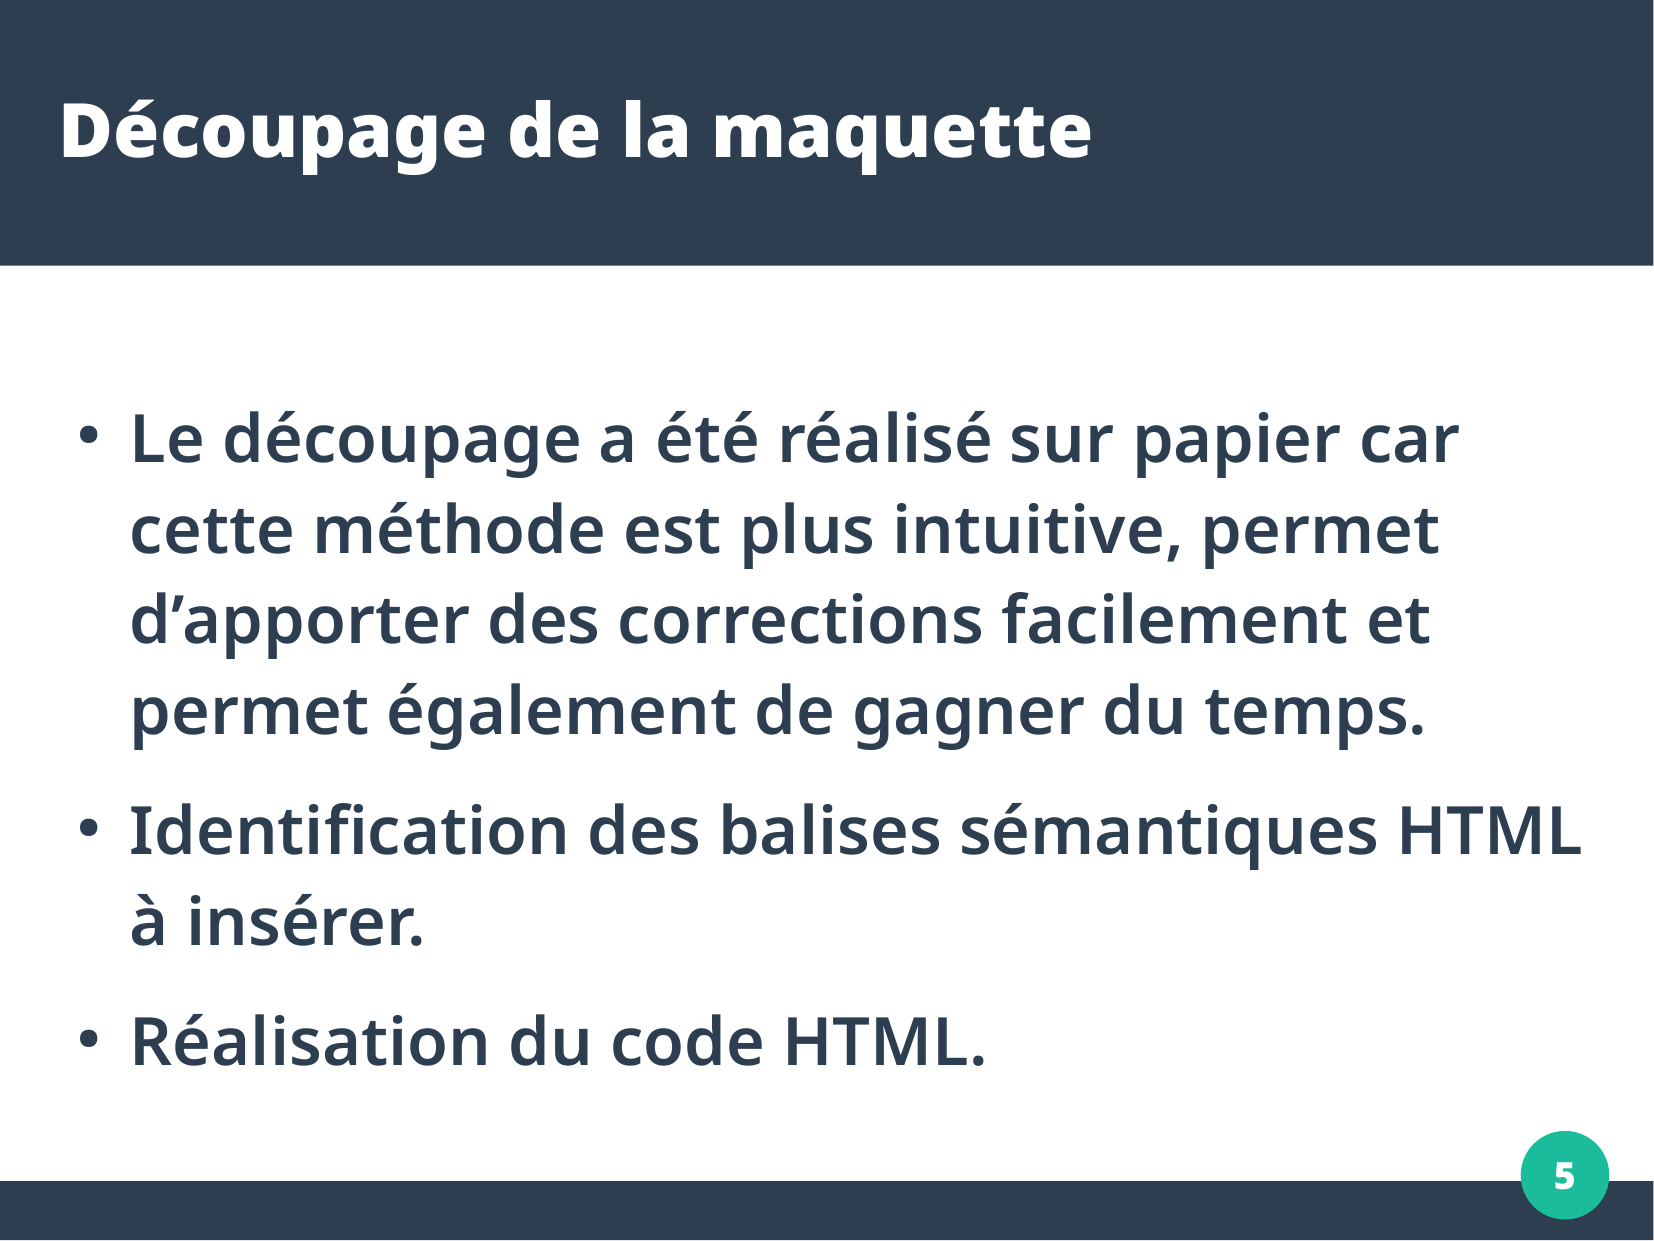

# Découpage de la maquette
Le découpage a été réalisé sur papier car cette méthode est plus intuitive, permet d’apporter des corrections facilement et permet également de gagner du temps.
Identification des balises sémantiques HTML à insérer.
Réalisation du code HTML.
5